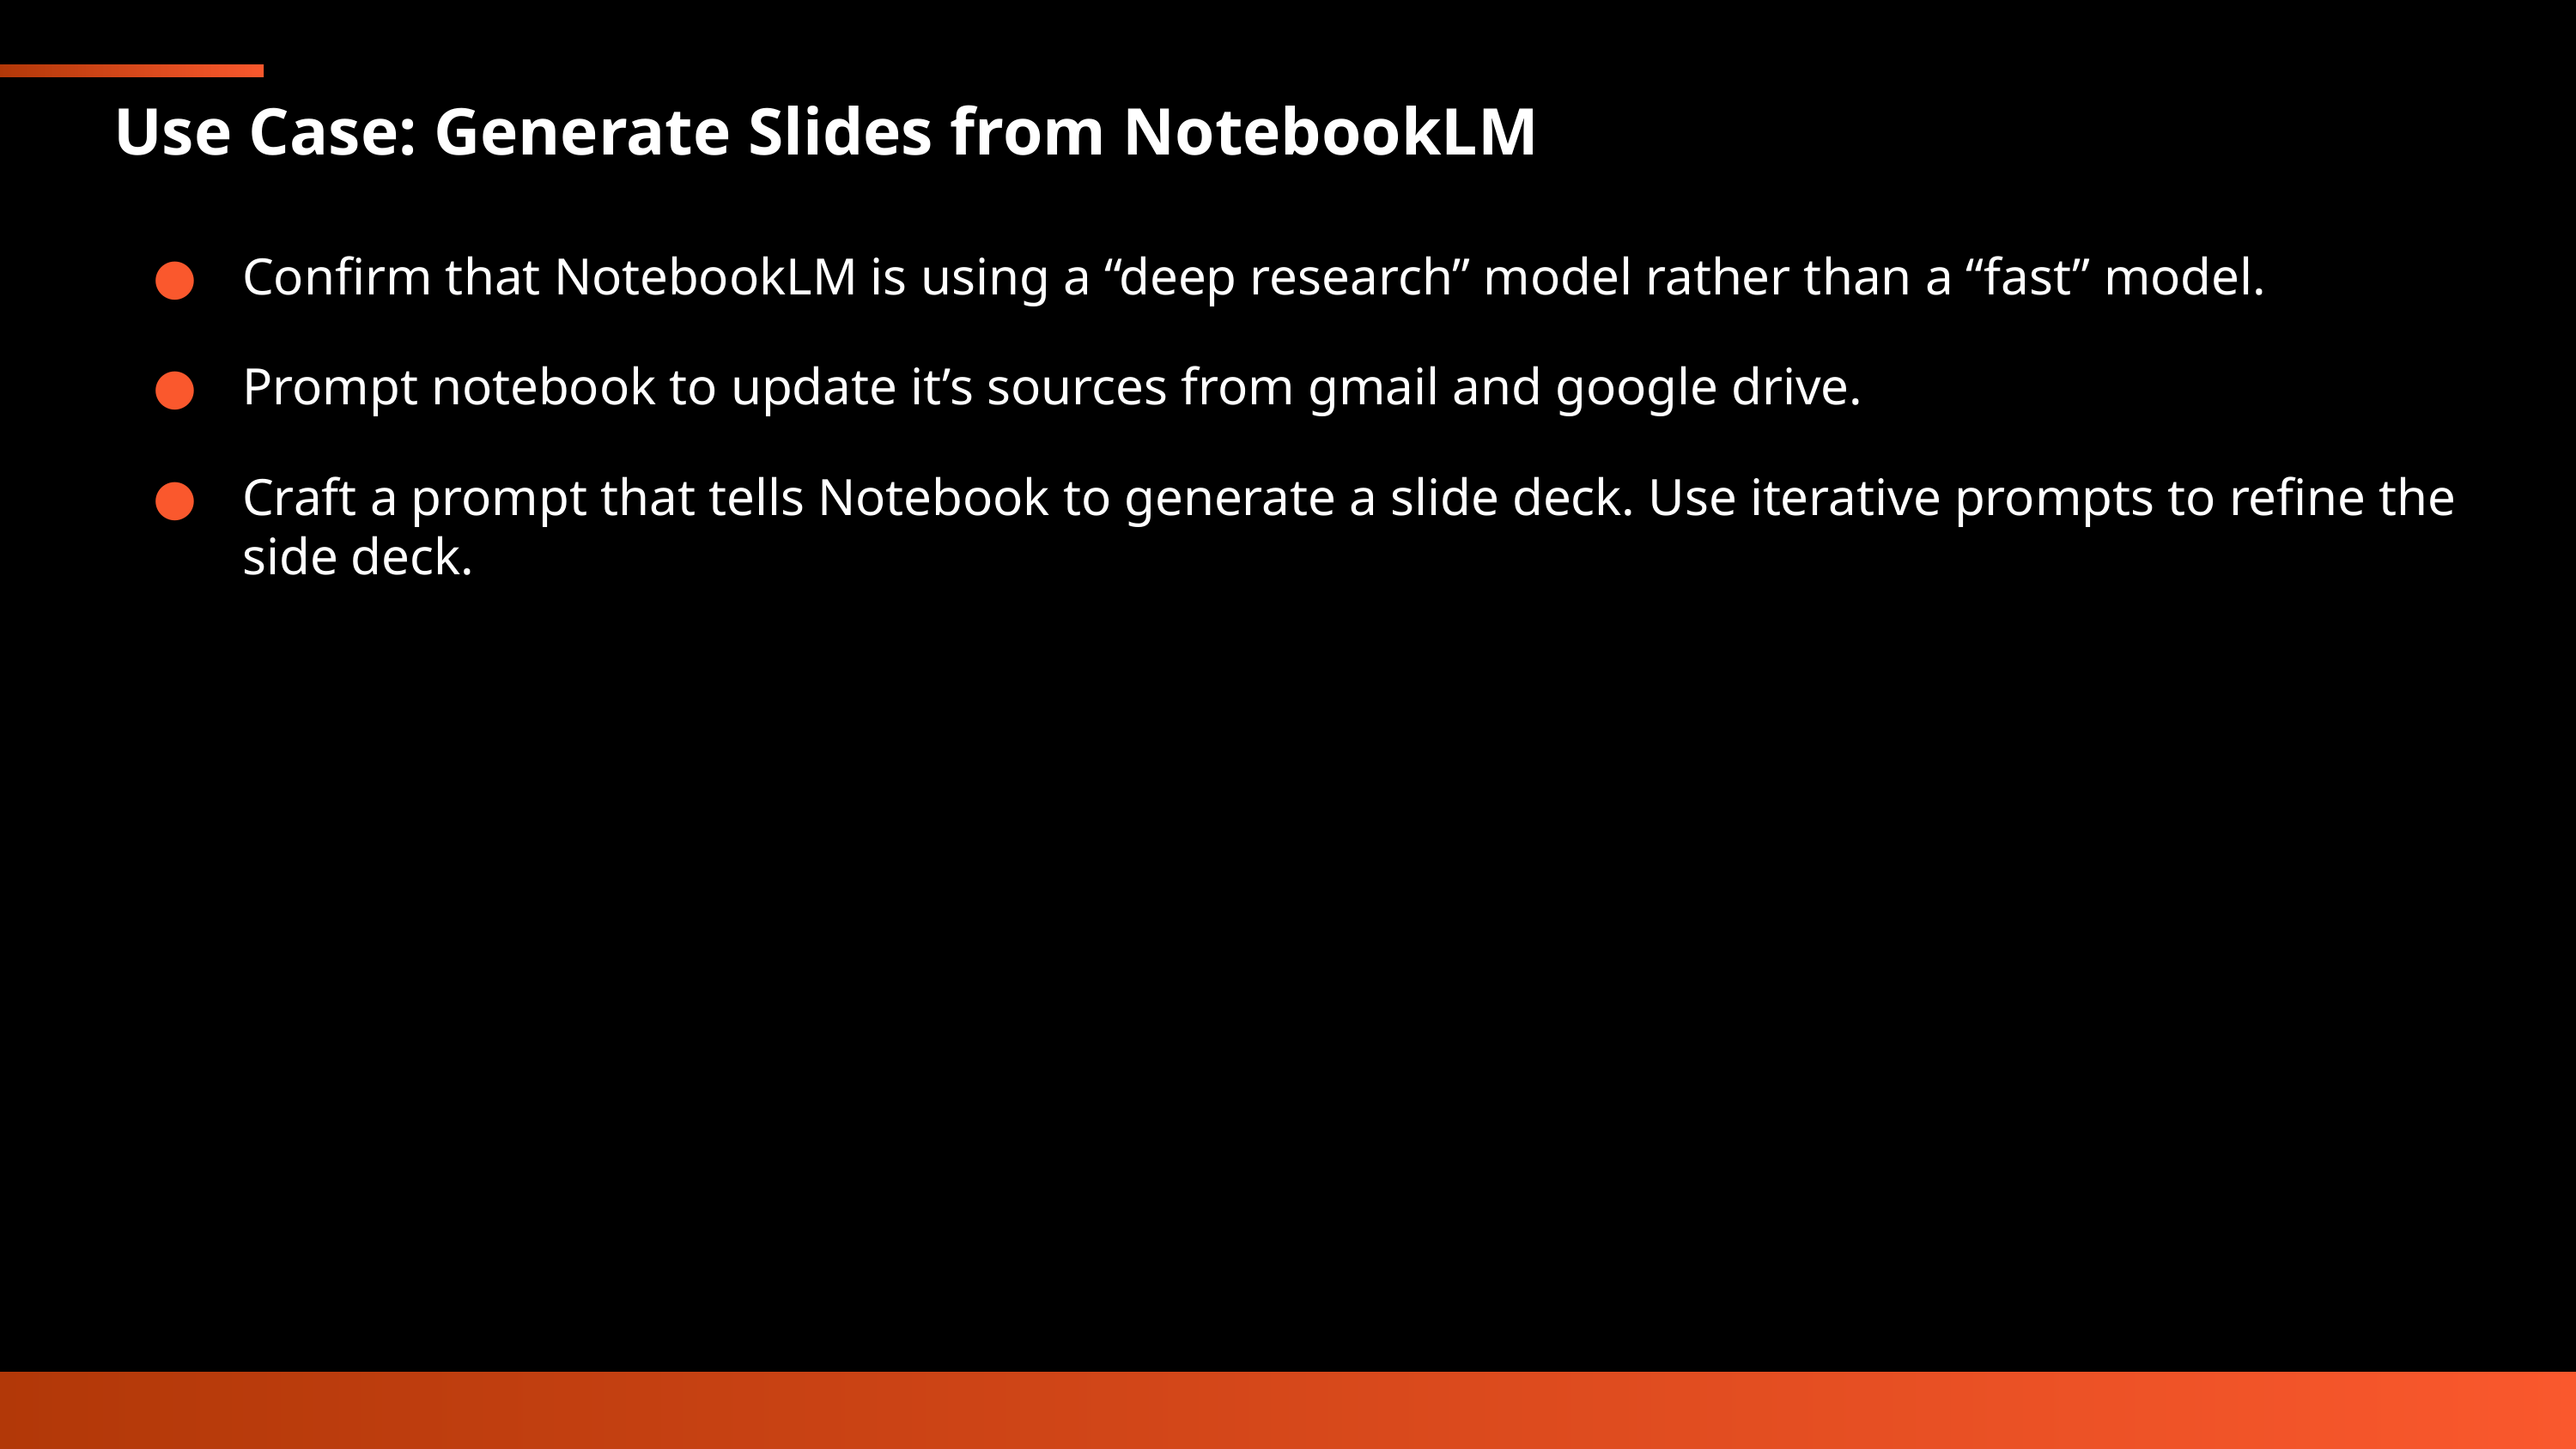

# Use Case: Generate Slides from NotebookLM
Confirm that NotebookLM is using a “deep research” model rather than a “fast” model.
Prompt notebook to update it’s sources from gmail and google drive.
Craft a prompt that tells Notebook to generate a slide deck. Use iterative prompts to refine the side deck.